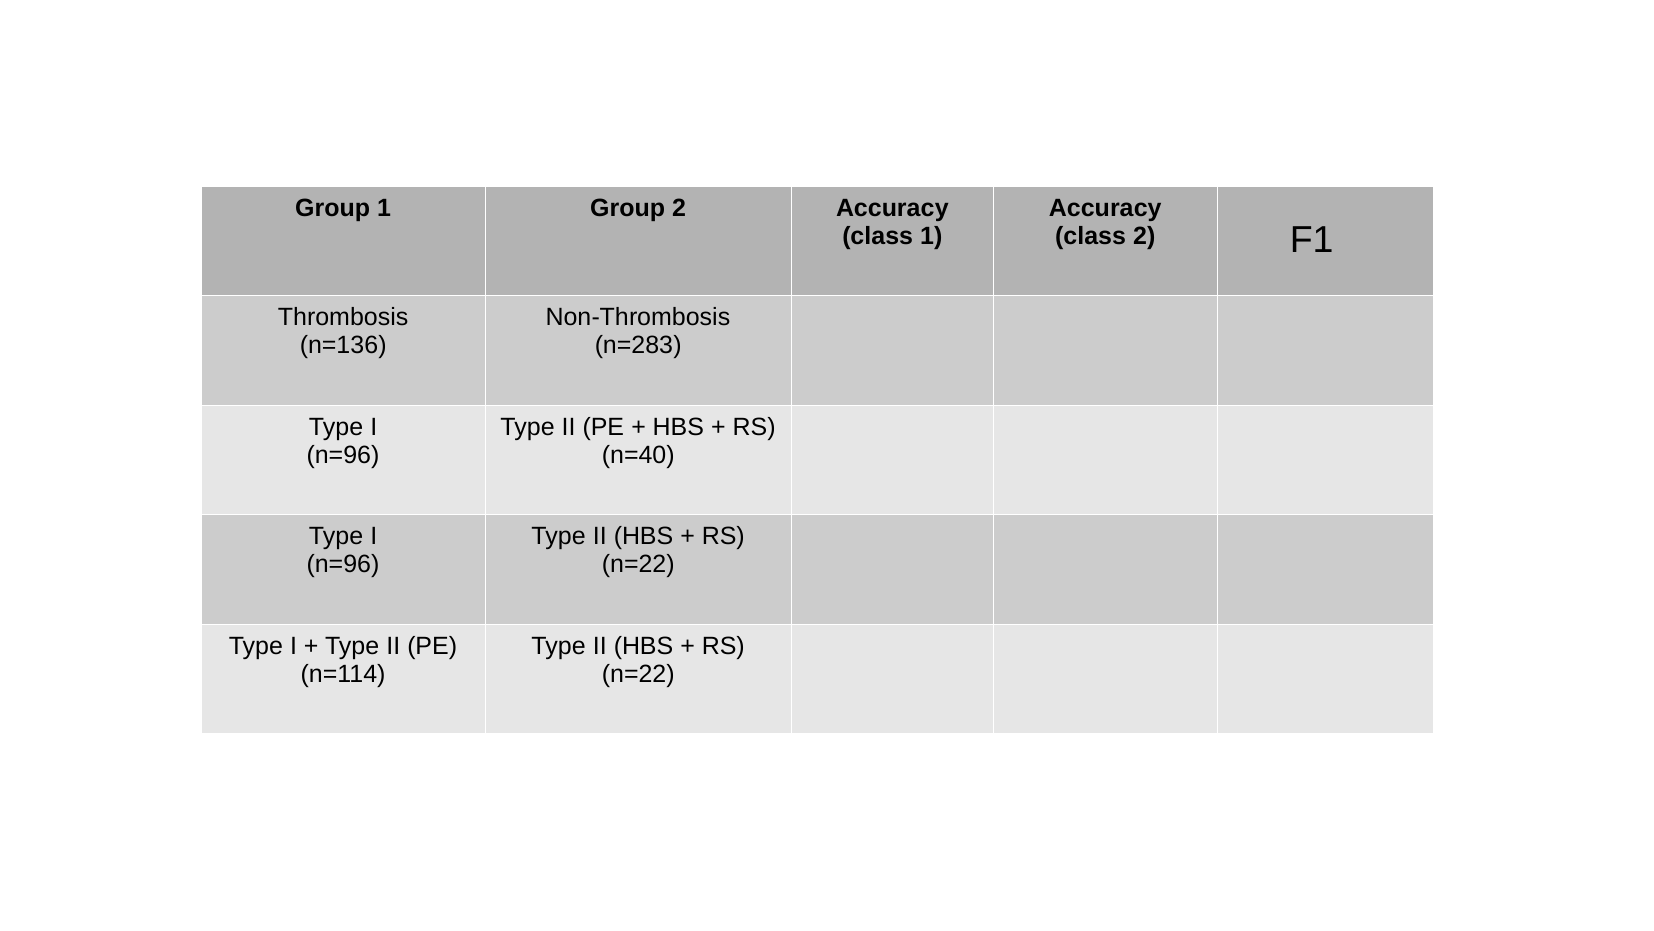

| Group 1 | Group 2 | Accuracy (class 1) | Accuracy (class 2) | |
| --- | --- | --- | --- | --- |
| Thrombosis (n=136) | Non-Thrombosis (n=283) | | | |
| Type I (n=96) | Type II (PE + HBS + RS) (n=40) | | | |
| Type I (n=96) | Type II (HBS + RS) (n=22) | | | |
| Type I + Type II (PE) (n=114) | Type II (HBS + RS) (n=22) | | | |
F1